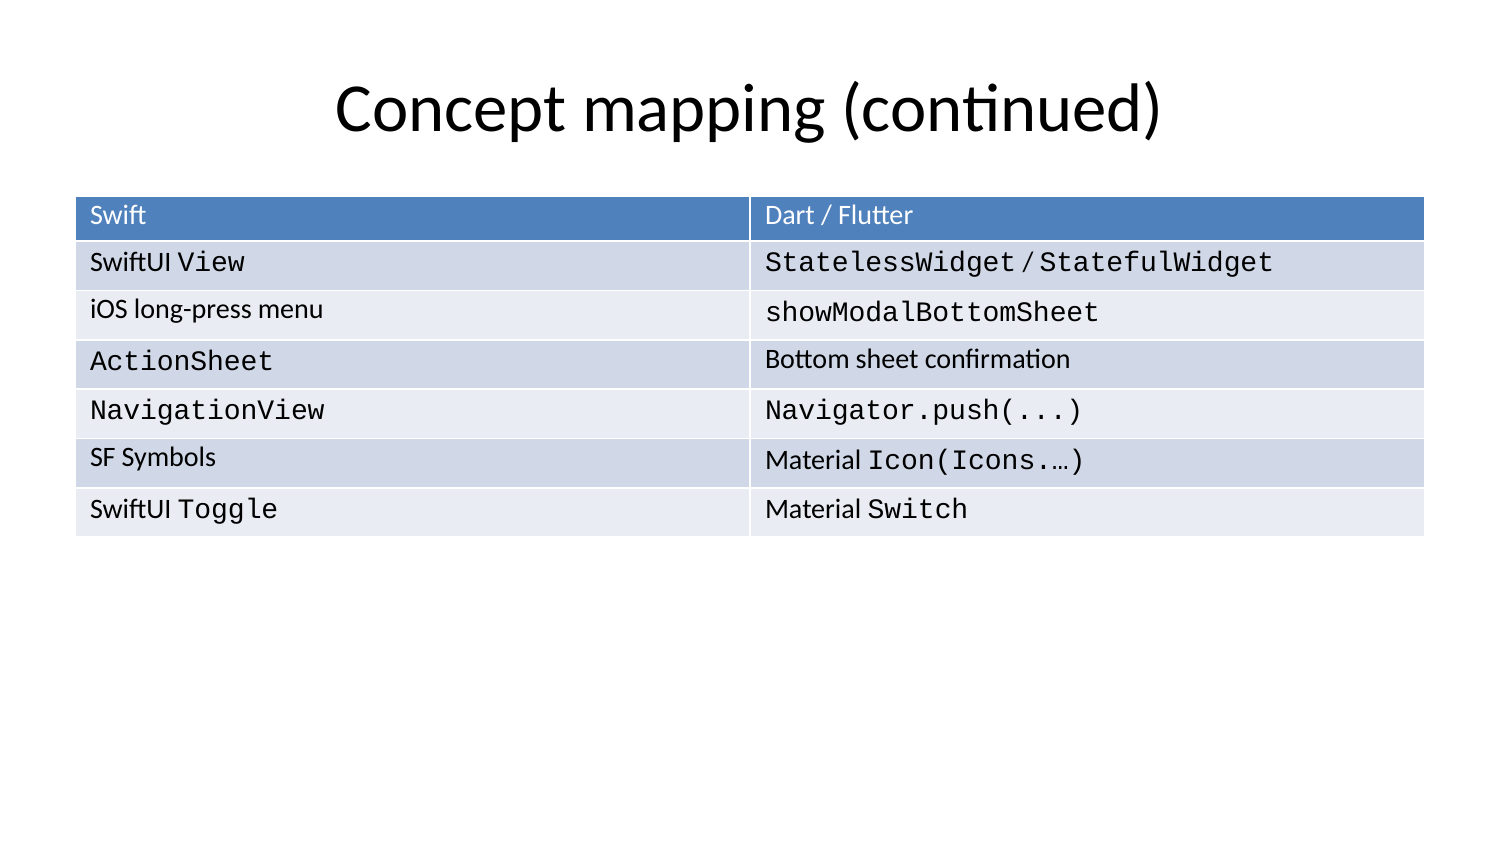

# Concept mapping (continued)
| Swift | Dart / Flutter |
| --- | --- |
| SwiftUI View | StatelessWidget / StatefulWidget |
| iOS long-press menu | showModalBottomSheet |
| ActionSheet | Bottom sheet confirmation |
| NavigationView | Navigator.push(...) |
| SF Symbols | Material Icon(Icons.…) |
| SwiftUI Toggle | Material Switch |